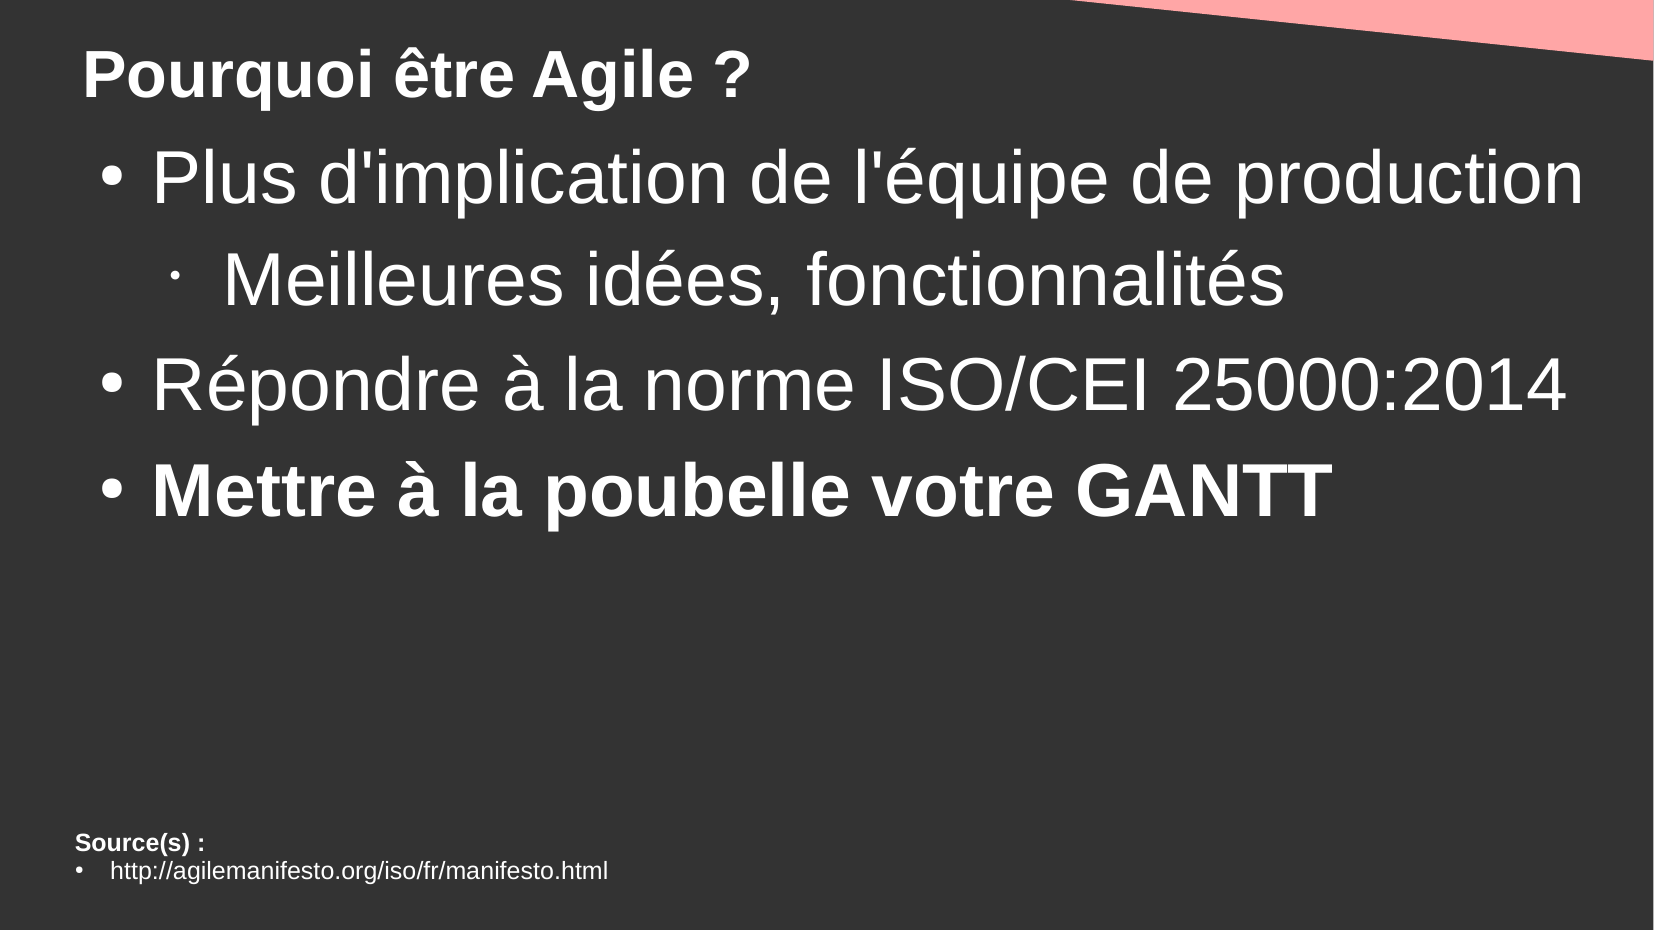

# Pourquoi être Agile ?
Plus d'implication de l'équipe de production
Meilleures idées, fonctionnalités
Répondre à la norme ISO/CEI 25000:2014
Mettre à la poubelle votre GANTT
Source(s) :
http://agilemanifesto.org/iso/fr/manifesto.html